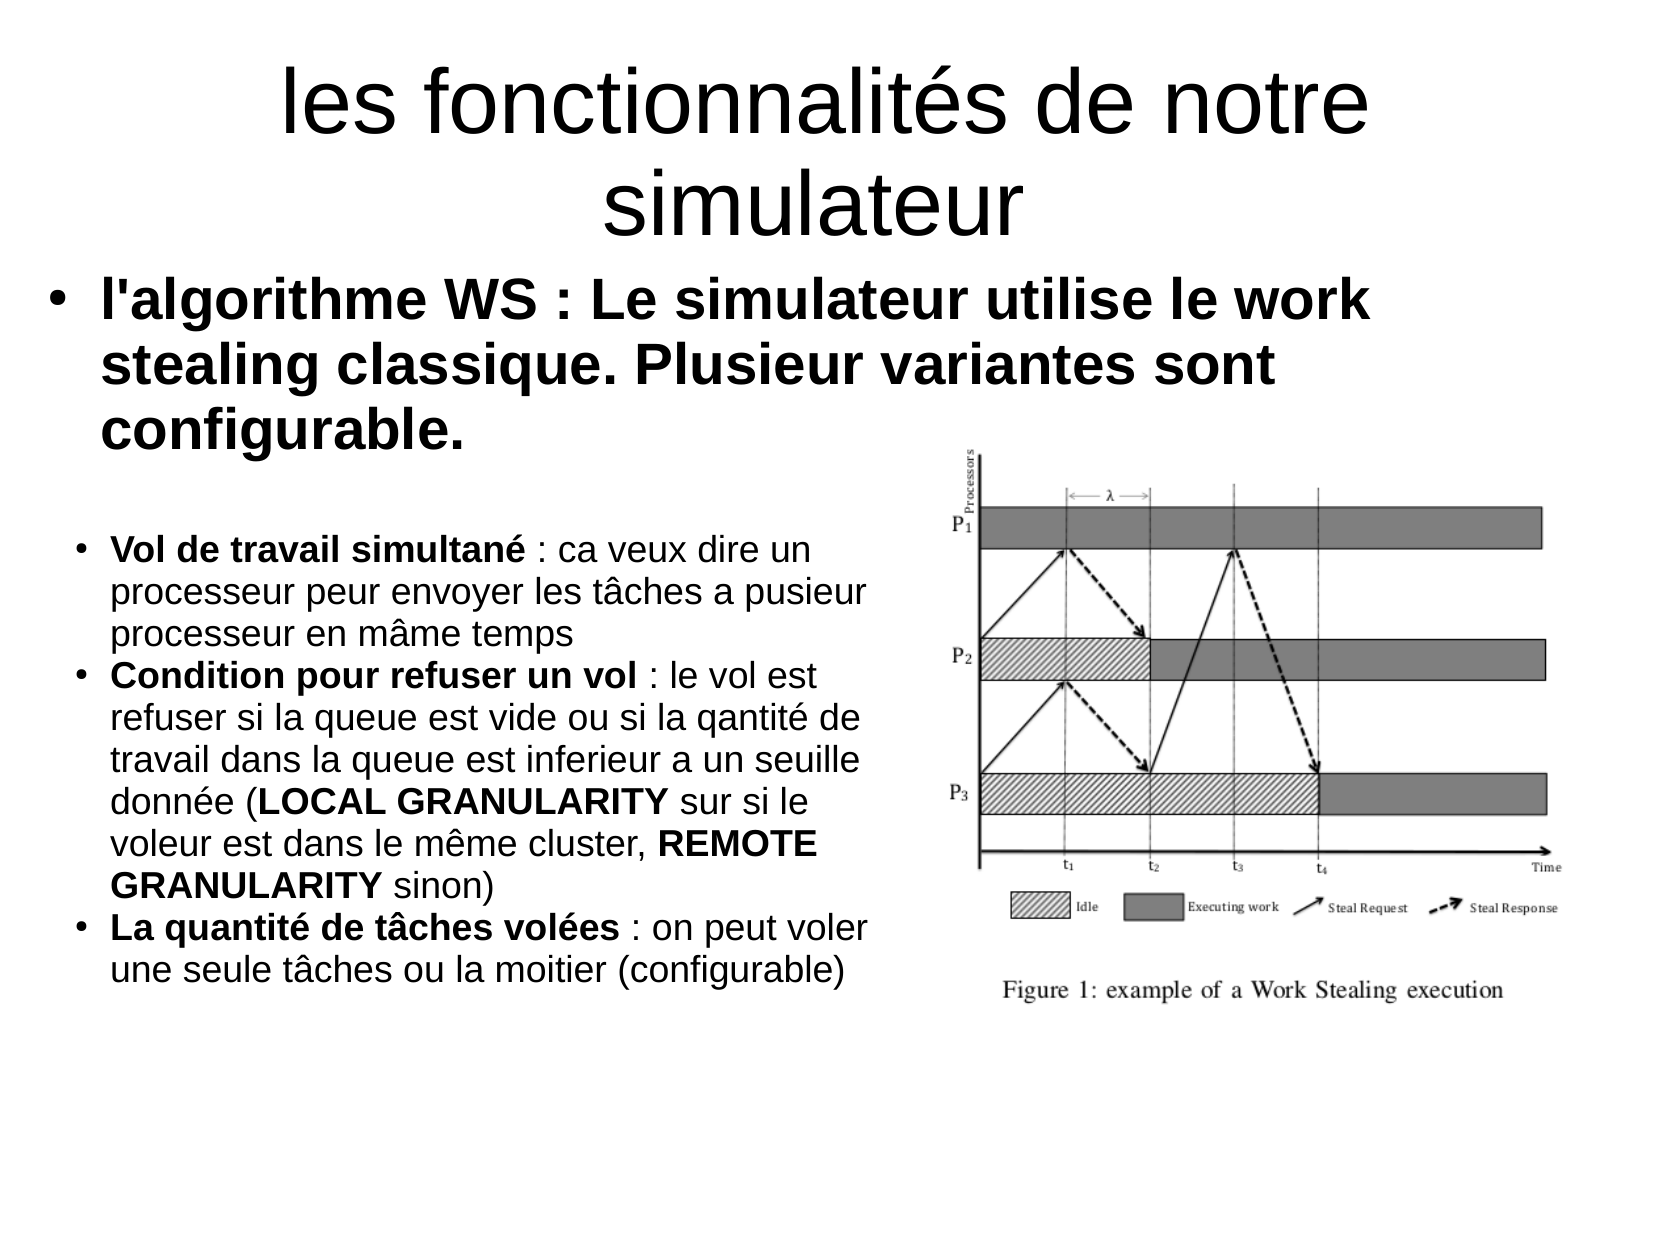

# les fonctionnalités de notre simulateur
l'algorithme WS : Le simulateur utilise le work stealing classique. Plusieur variantes sont configurable.
Vol de travail simultané : ca veux dire un processeur peur envoyer les tâches a pusieur processeur en mâme temps
Condition pour refuser un vol : le vol est refuser si la queue est vide ou si la qantité de travail dans la queue est inferieur a un seuille donnée (LOCAL GRANULARITY sur si le voleur est dans le même cluster, REMOTE GRANULARITY sinon)
La quantité de tâches volées : on peut voler une seule tâches ou la moitier (configurable)